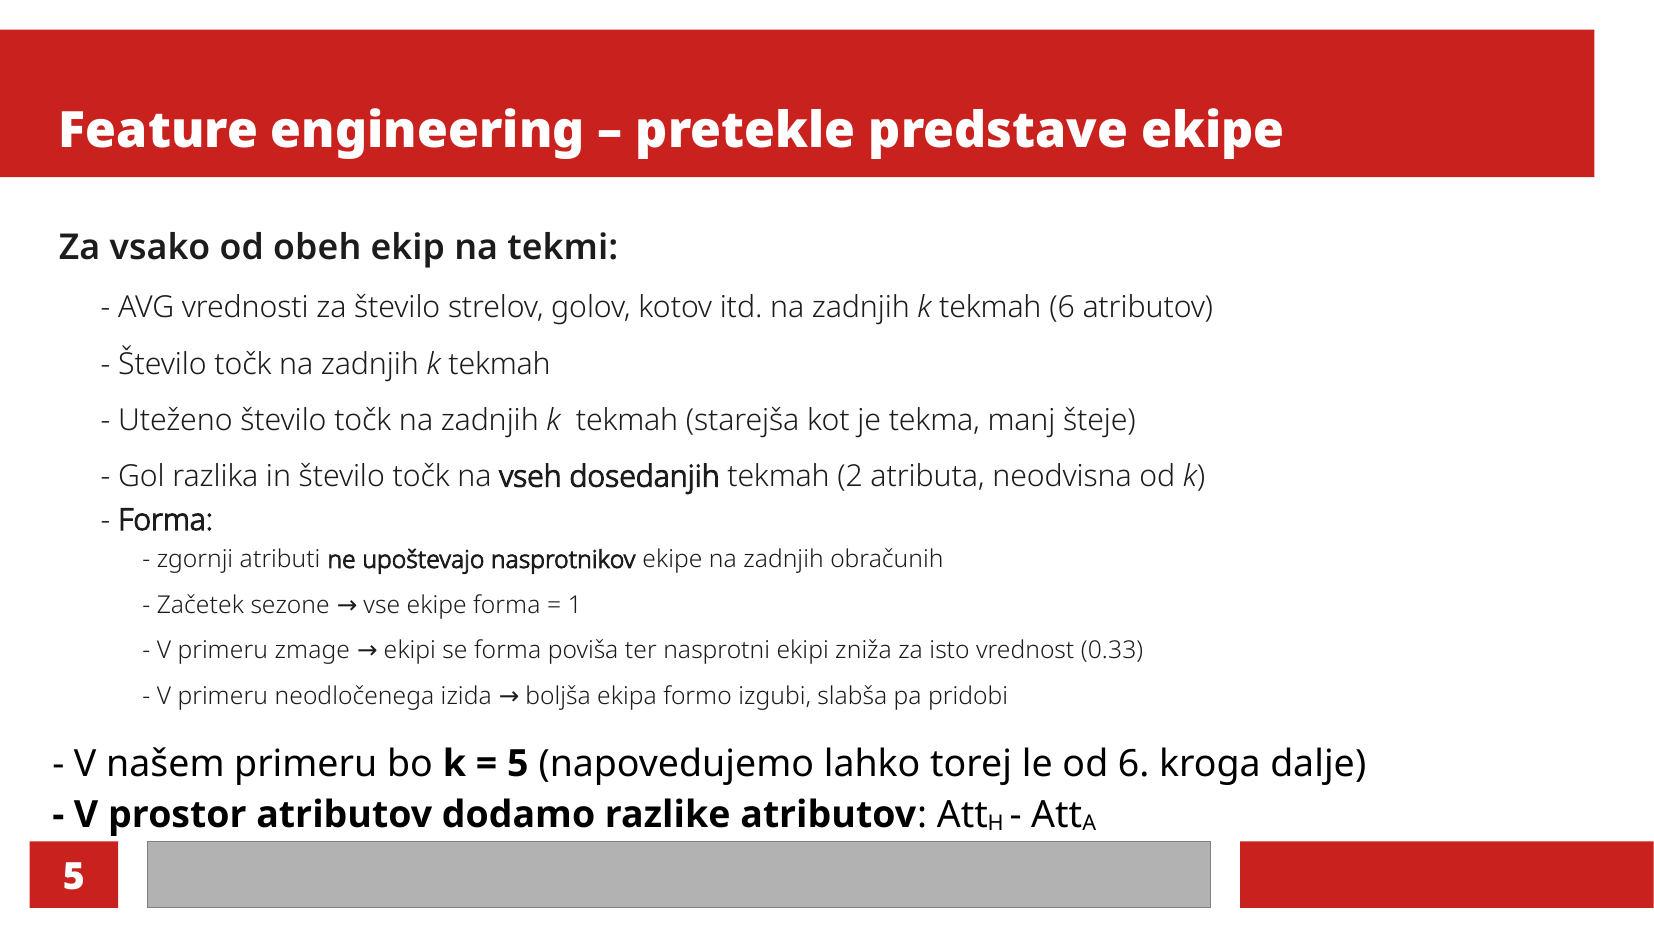

# Feature engineering – pretekle predstave ekipe
Za vsako od obeh ekip na tekmi:
- AVG vrednosti za število strelov, golov, kotov itd. na zadnjih k tekmah (6 atributov)
- Število točk na zadnjih k tekmah
- Uteženo število točk na zadnjih k tekmah (starejša kot je tekma, manj šteje)
- Gol razlika in število točk na vseh dosedanjih tekmah (2 atributa, neodvisna od k)
- Forma:
- zgornji atributi ne upoštevajo nasprotnikov ekipe na zadnjih obračunih
- Začetek sezone → vse ekipe forma = 1
- V primeru zmage → ekipi se forma poviša ter nasprotni ekipi zniža za isto vrednost (0.33)
- V primeru neodločenega izida → boljša ekipa formo izgubi, slabša pa pridobi
- V našem primeru bo k = 5 (napovedujemo lahko torej le od 6. kroga dalje)
- V prostor atributov dodamo razlike atributov: AttH - AttA
5